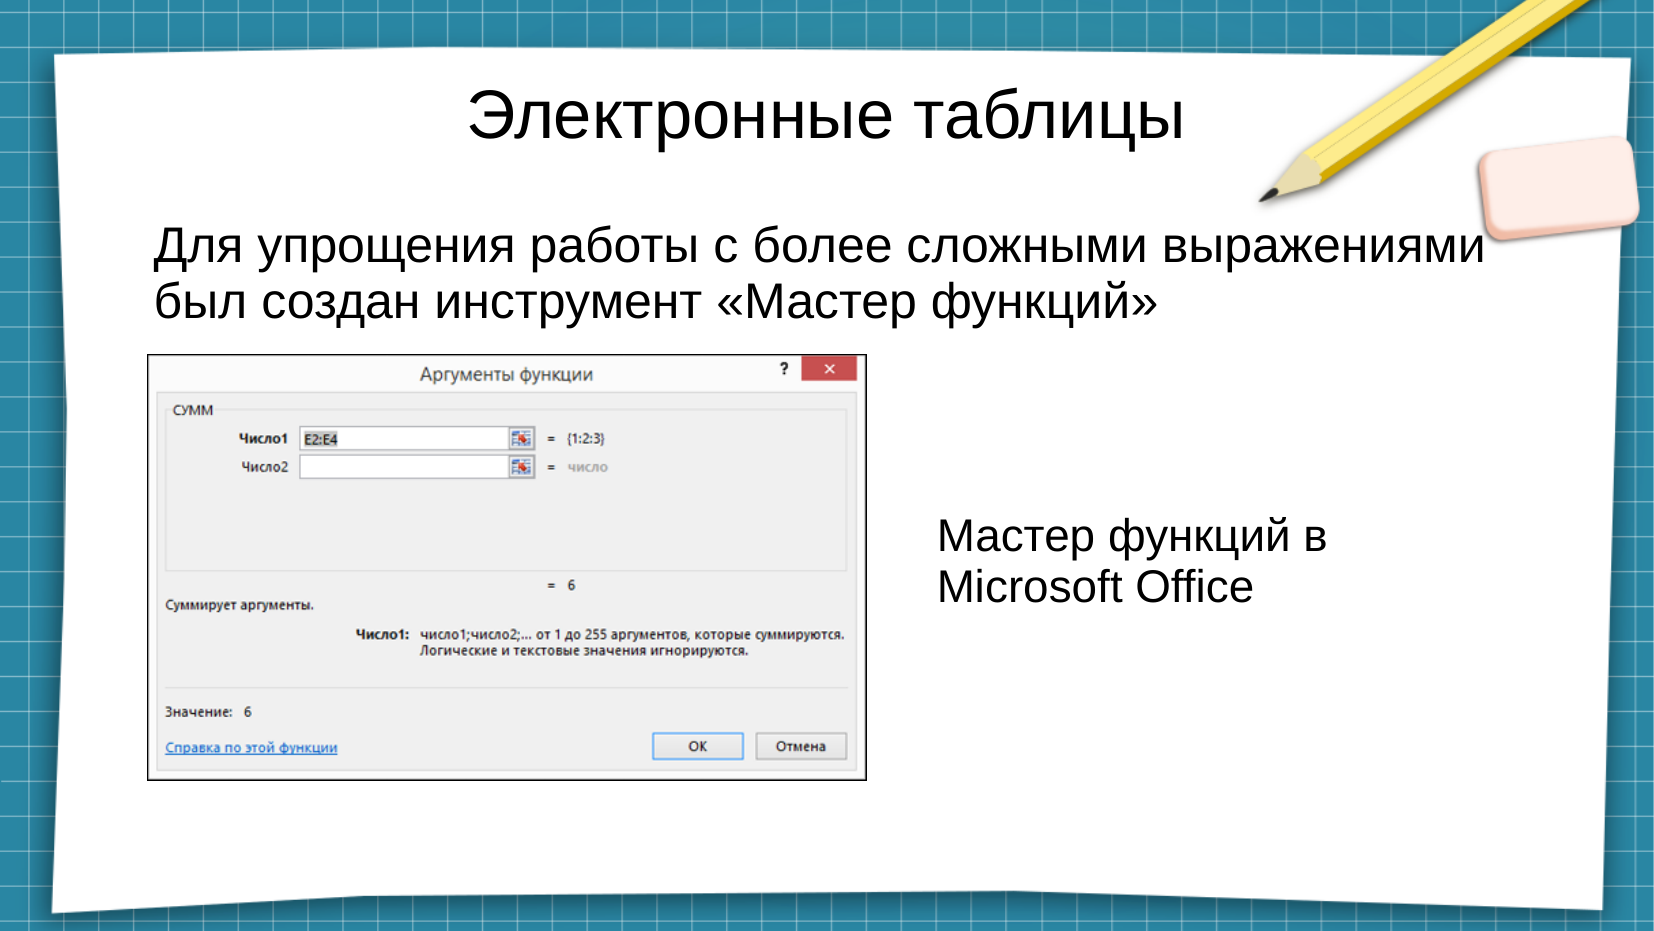

# Электронные таблицы
Для упрощения работы с более сложными выражениями был создан инструмент «Мастер функций»
Мастер функций в Microsoft Office